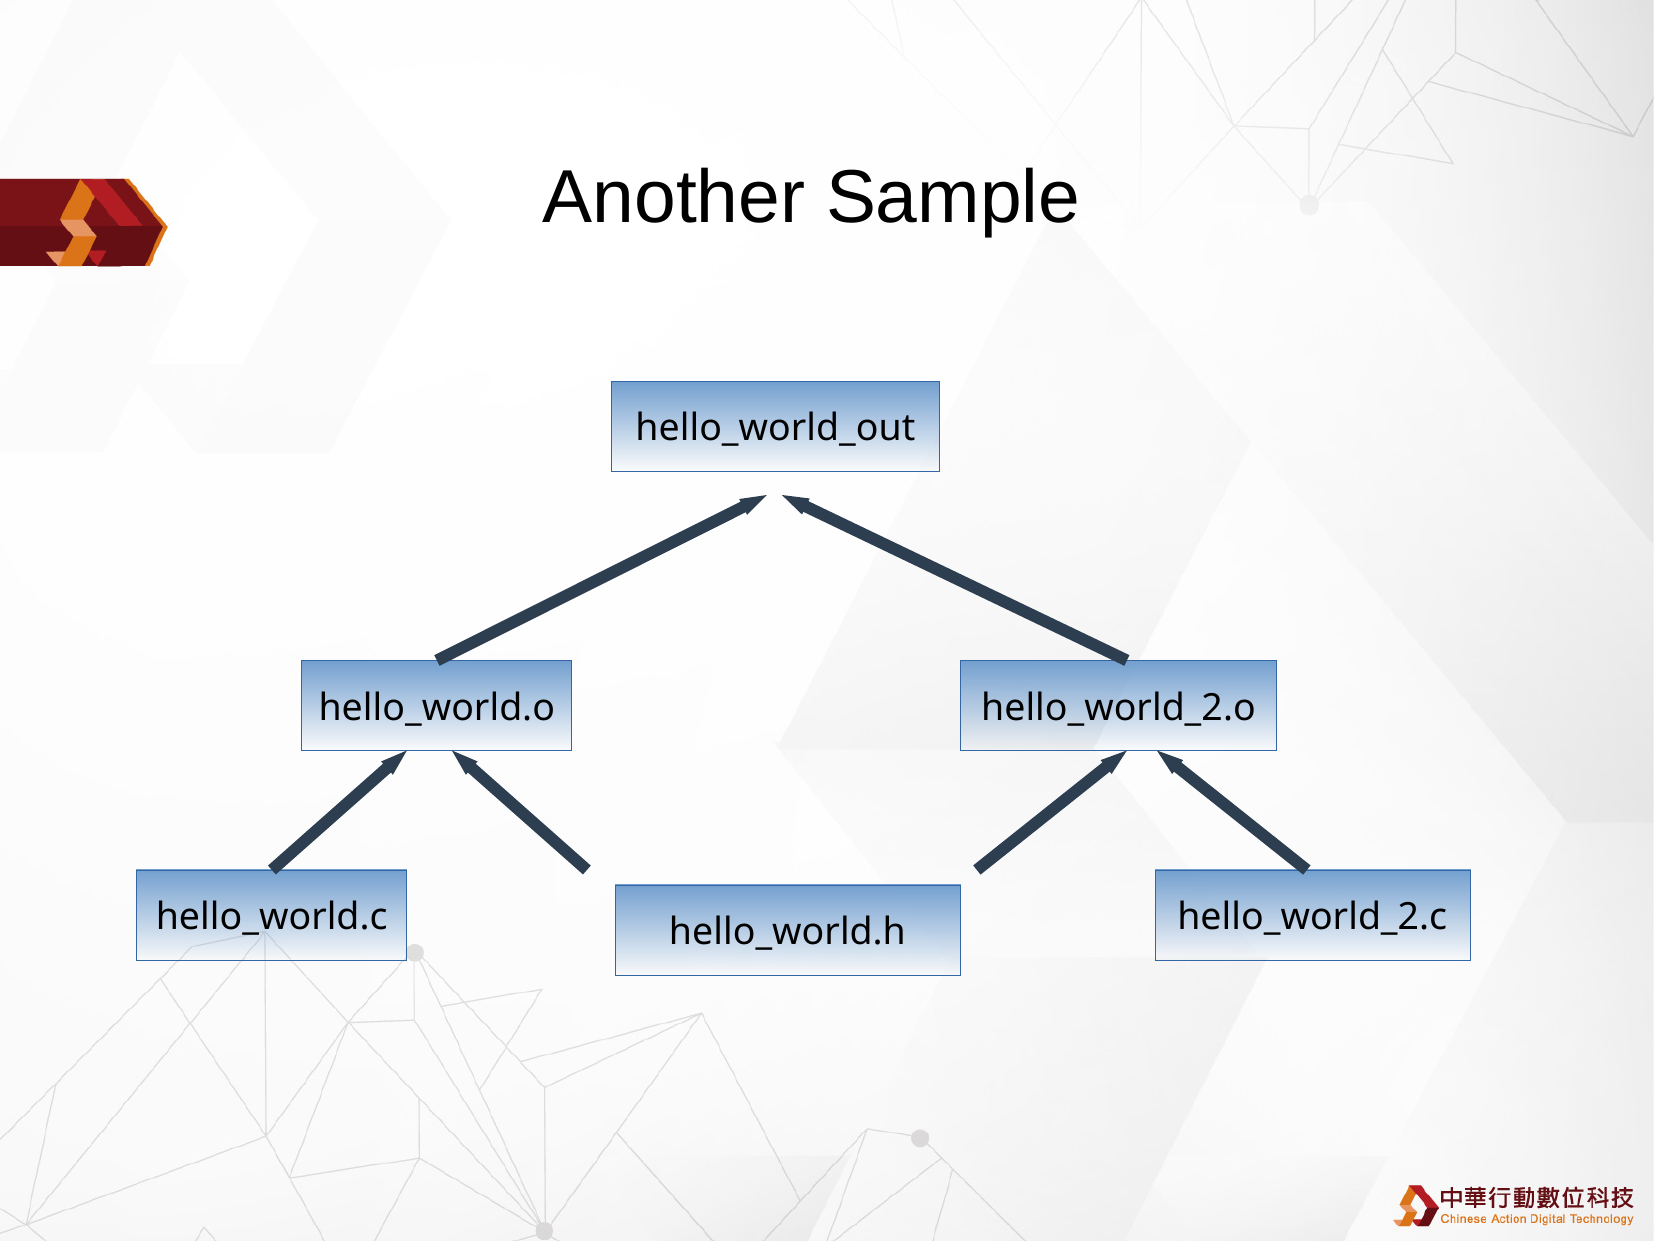

# Another Sample
hello_world_out
hello_world.o
hello_world_2.o
hello_world.c
hello_world_2.c
hello_world.h